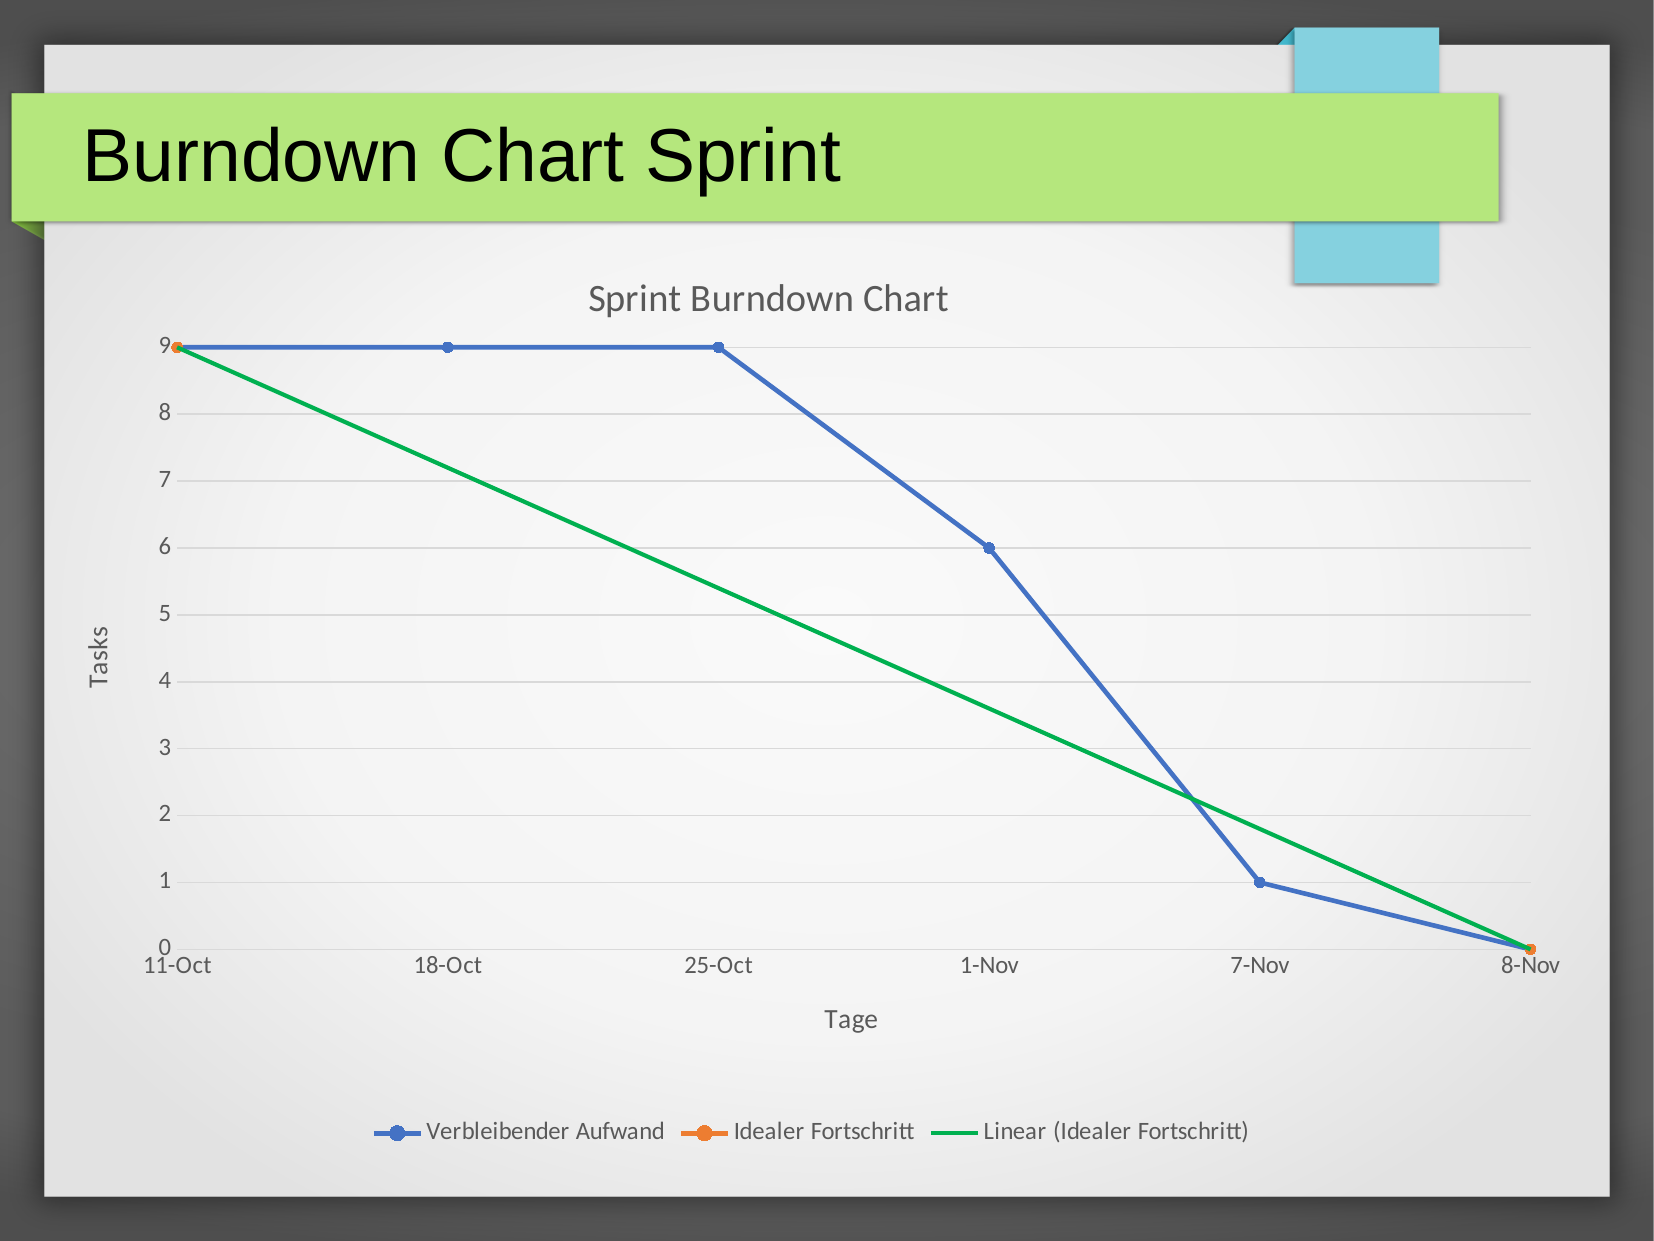

# Burndown Chart Sprint
### Chart: Sprint Burndown Chart
| Category | Verbleibender Aufwand | Idealer Fortschritt |
|---|---|---|
| 11-Oct | 9.0 | 9.0 |
| 18-Oct | 9.0 | None |
| 25-Oct | 9.0 | None |
| 1-Nov | 6.0 | None |
| 7-Nov | 1.0 | None |
| 8-Nov | 0.0 | 0.0 |